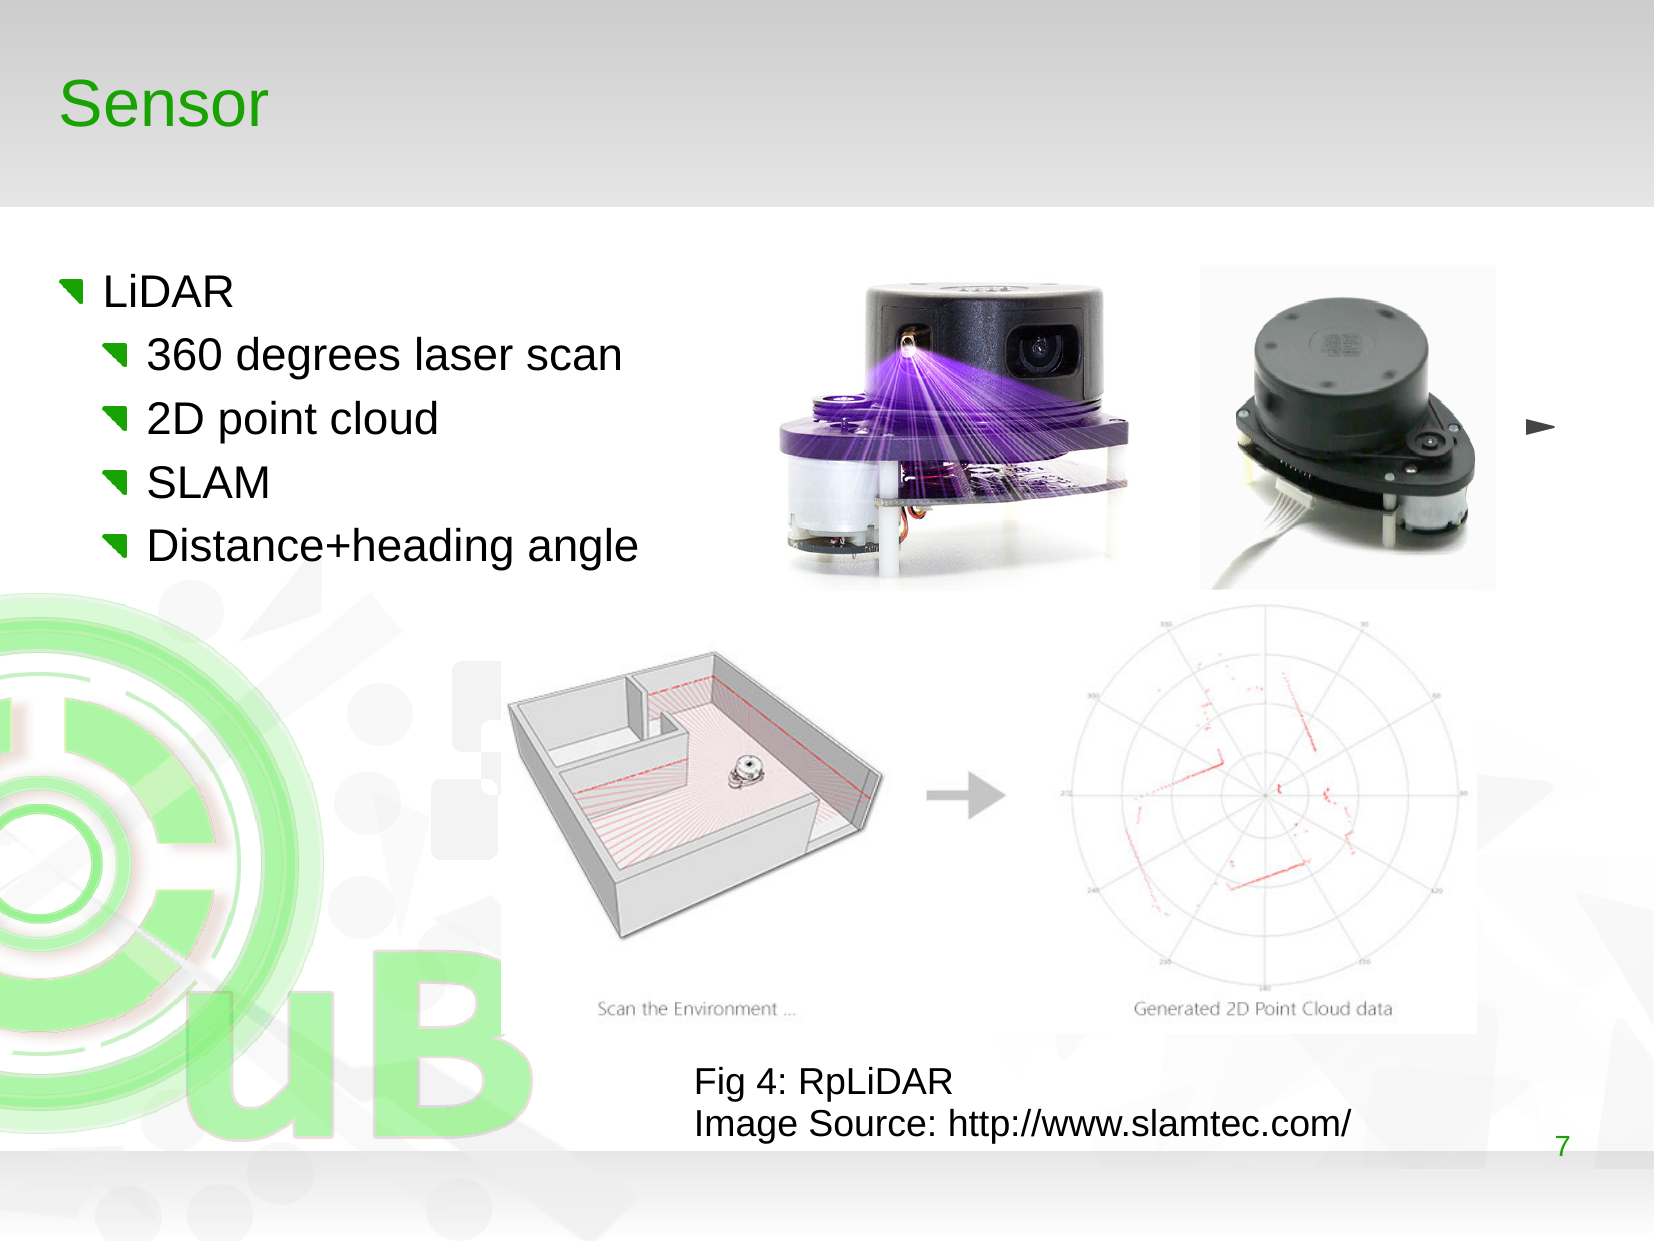

# Sensor
LiDAR
360 degrees laser scan
2D point cloud
SLAM
Distance+heading angle
Fig 4: RpLiDAR
Image Source: http://www.slamtec.com/
7